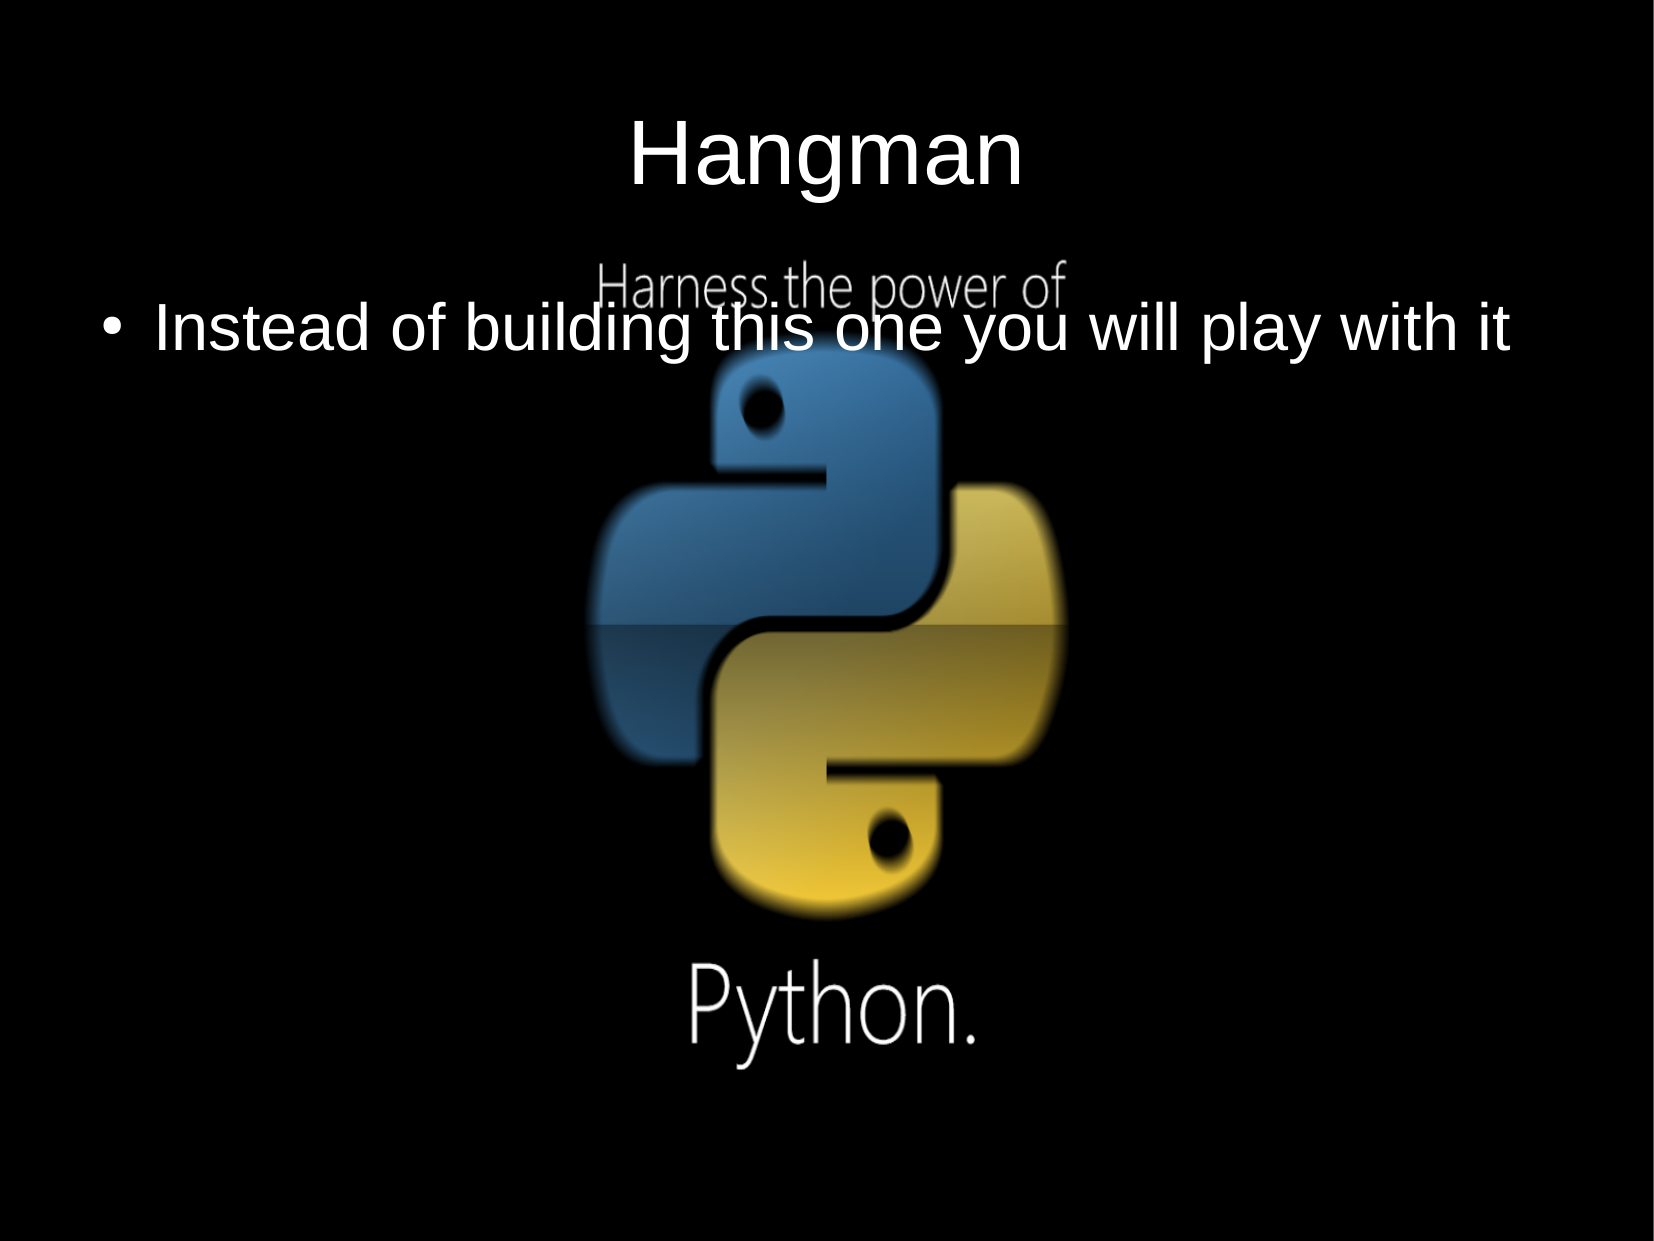

# Hangman
Instead of building this one you will play with it